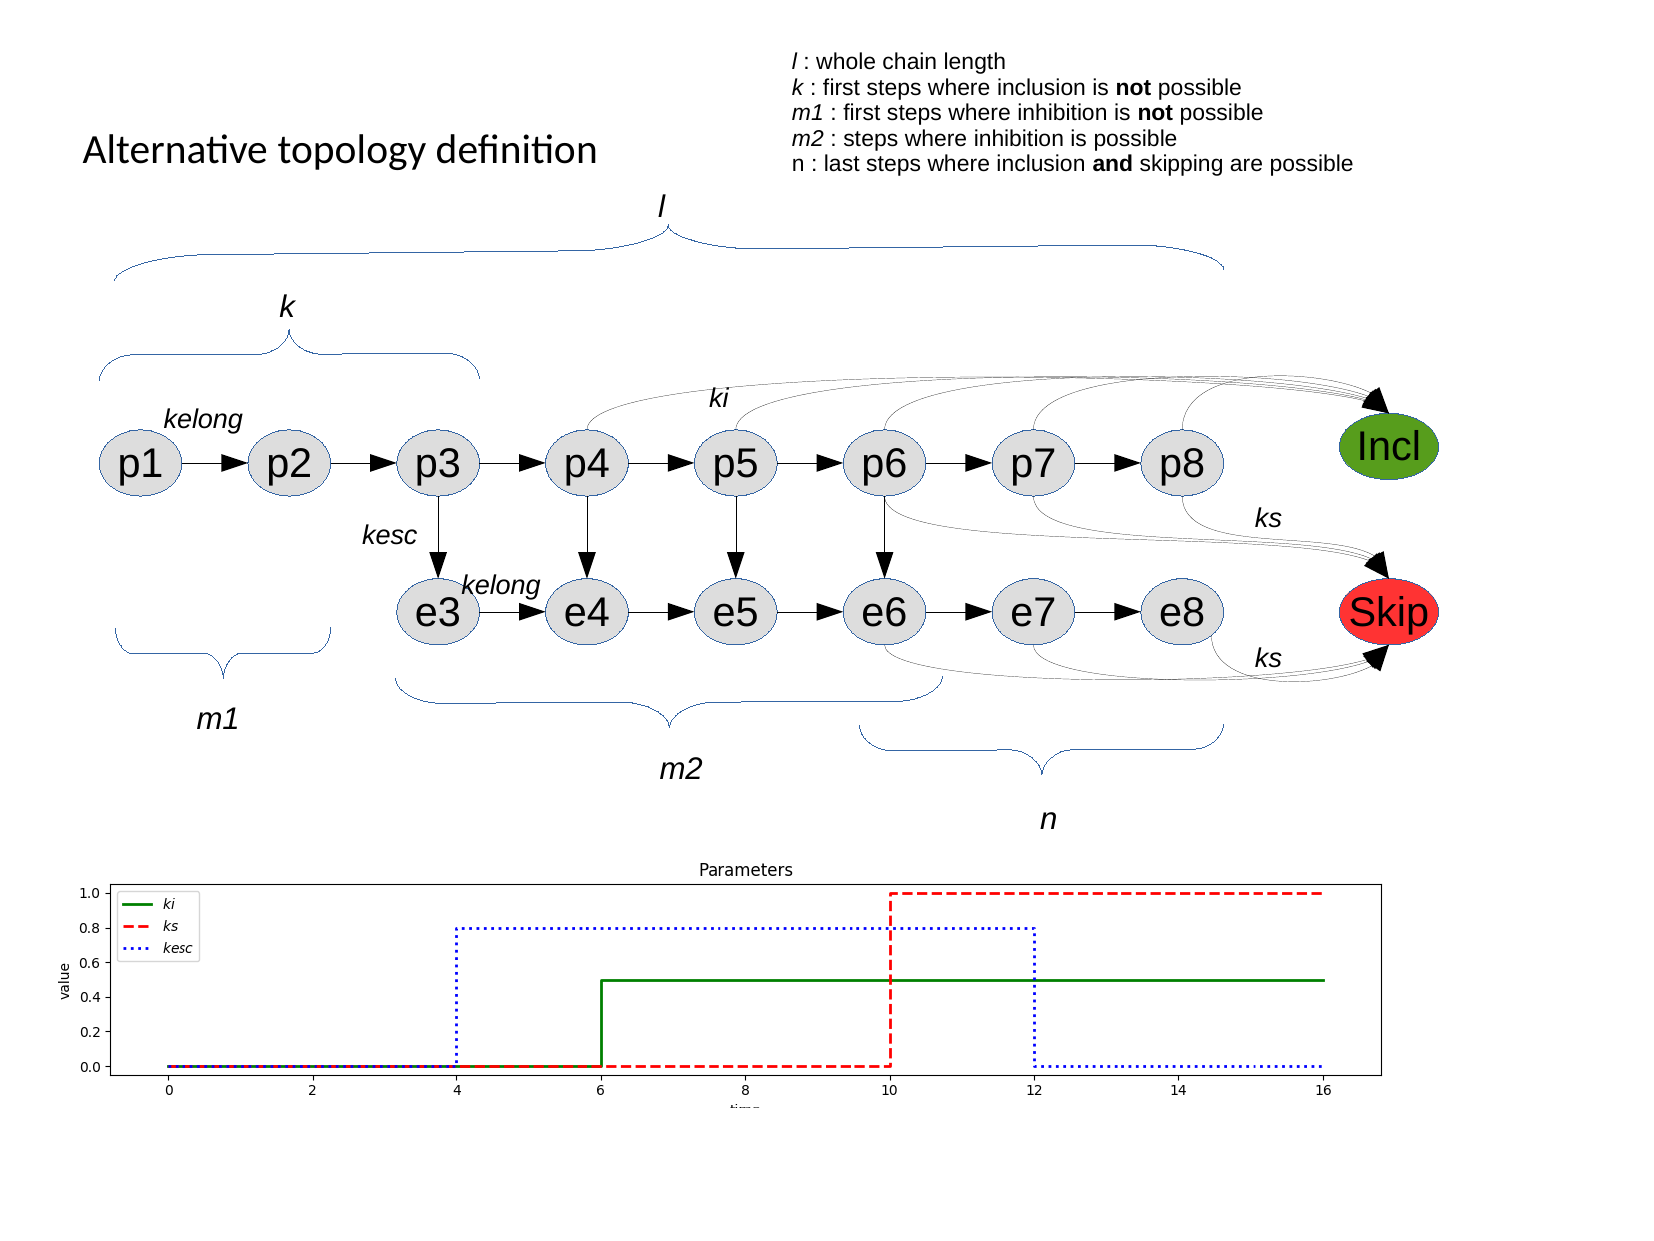

l : whole chain length
k : first steps where inclusion is not possible
m1 : first steps where inhibition is not possible
m2 : steps where inhibition is possible
n : last steps where inclusion and skipping are possible
# Alternative topology definition
l
k
ki
kelong
Incl
p1
p2
p3
p4
p5
p6
p7
p8
ks
kesc
kelong
e3
e4
e5
e6
e7
e8
Skip
ks
m1
m2
n